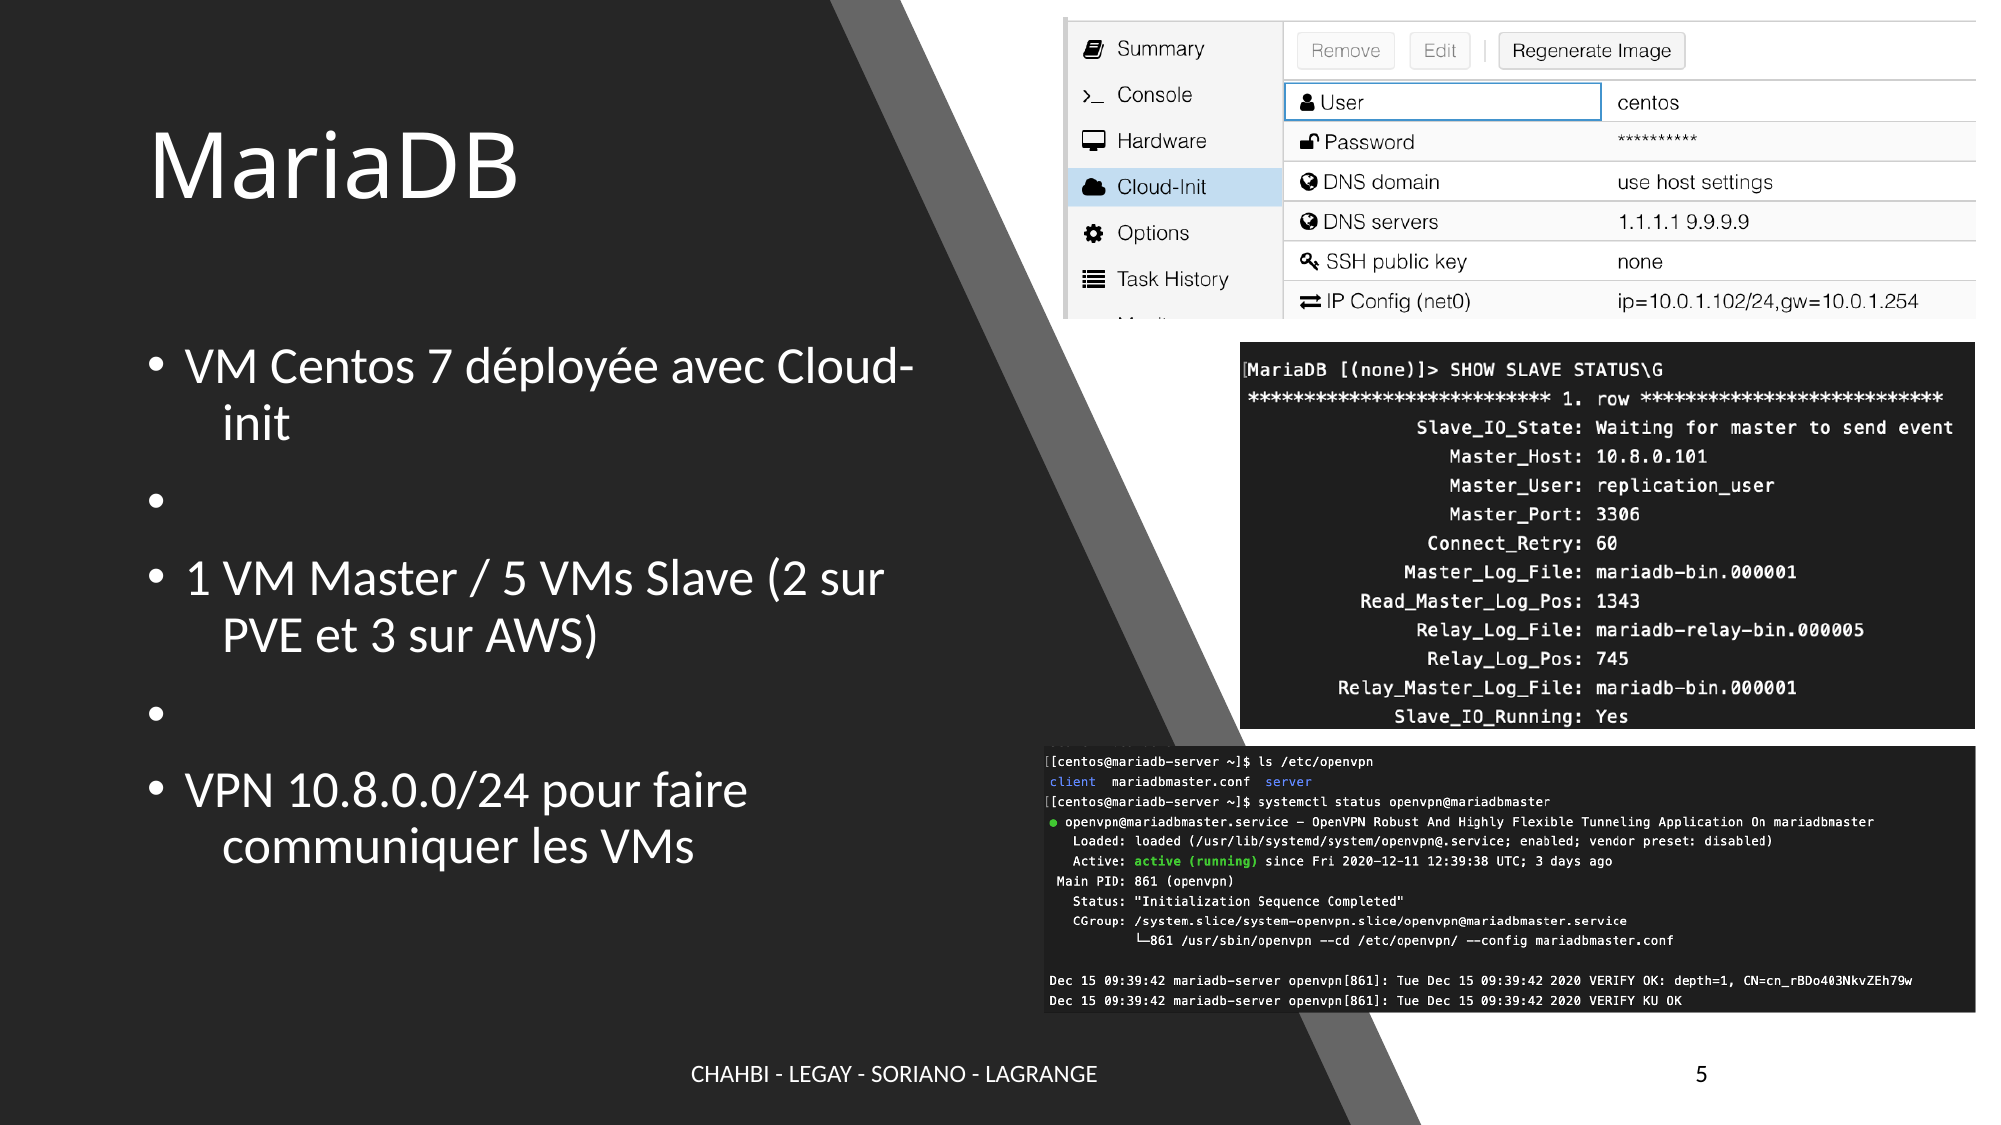

# MariaDB
VM Centos 7 déployée avec Cloud-init
1 VM Master / 5 VMs Slave (2 sur PVE et 3 sur AWS)
VPN 10.8.0.0/24 pour faire communiquer les VMs
CHAHBI - LEGAY - SORIANO - LAGRANGE